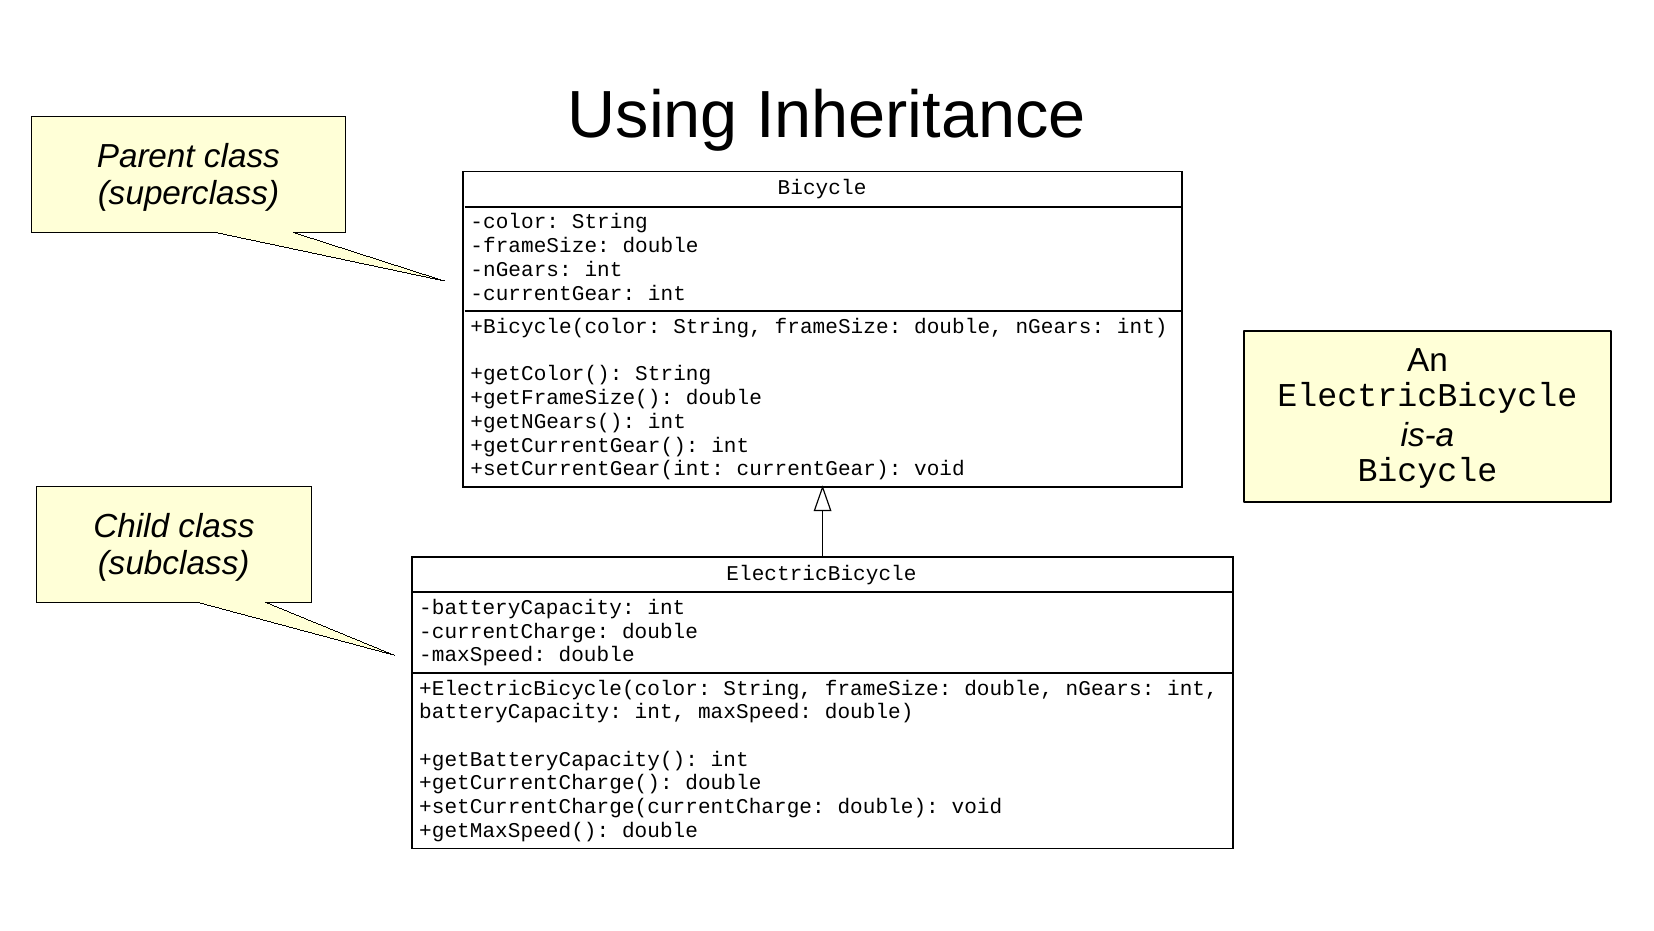

# Using Inheritance
Parent class
(superclass)
An
ElectricBicycle
is-a
Bicycle
Child class
(subclass)